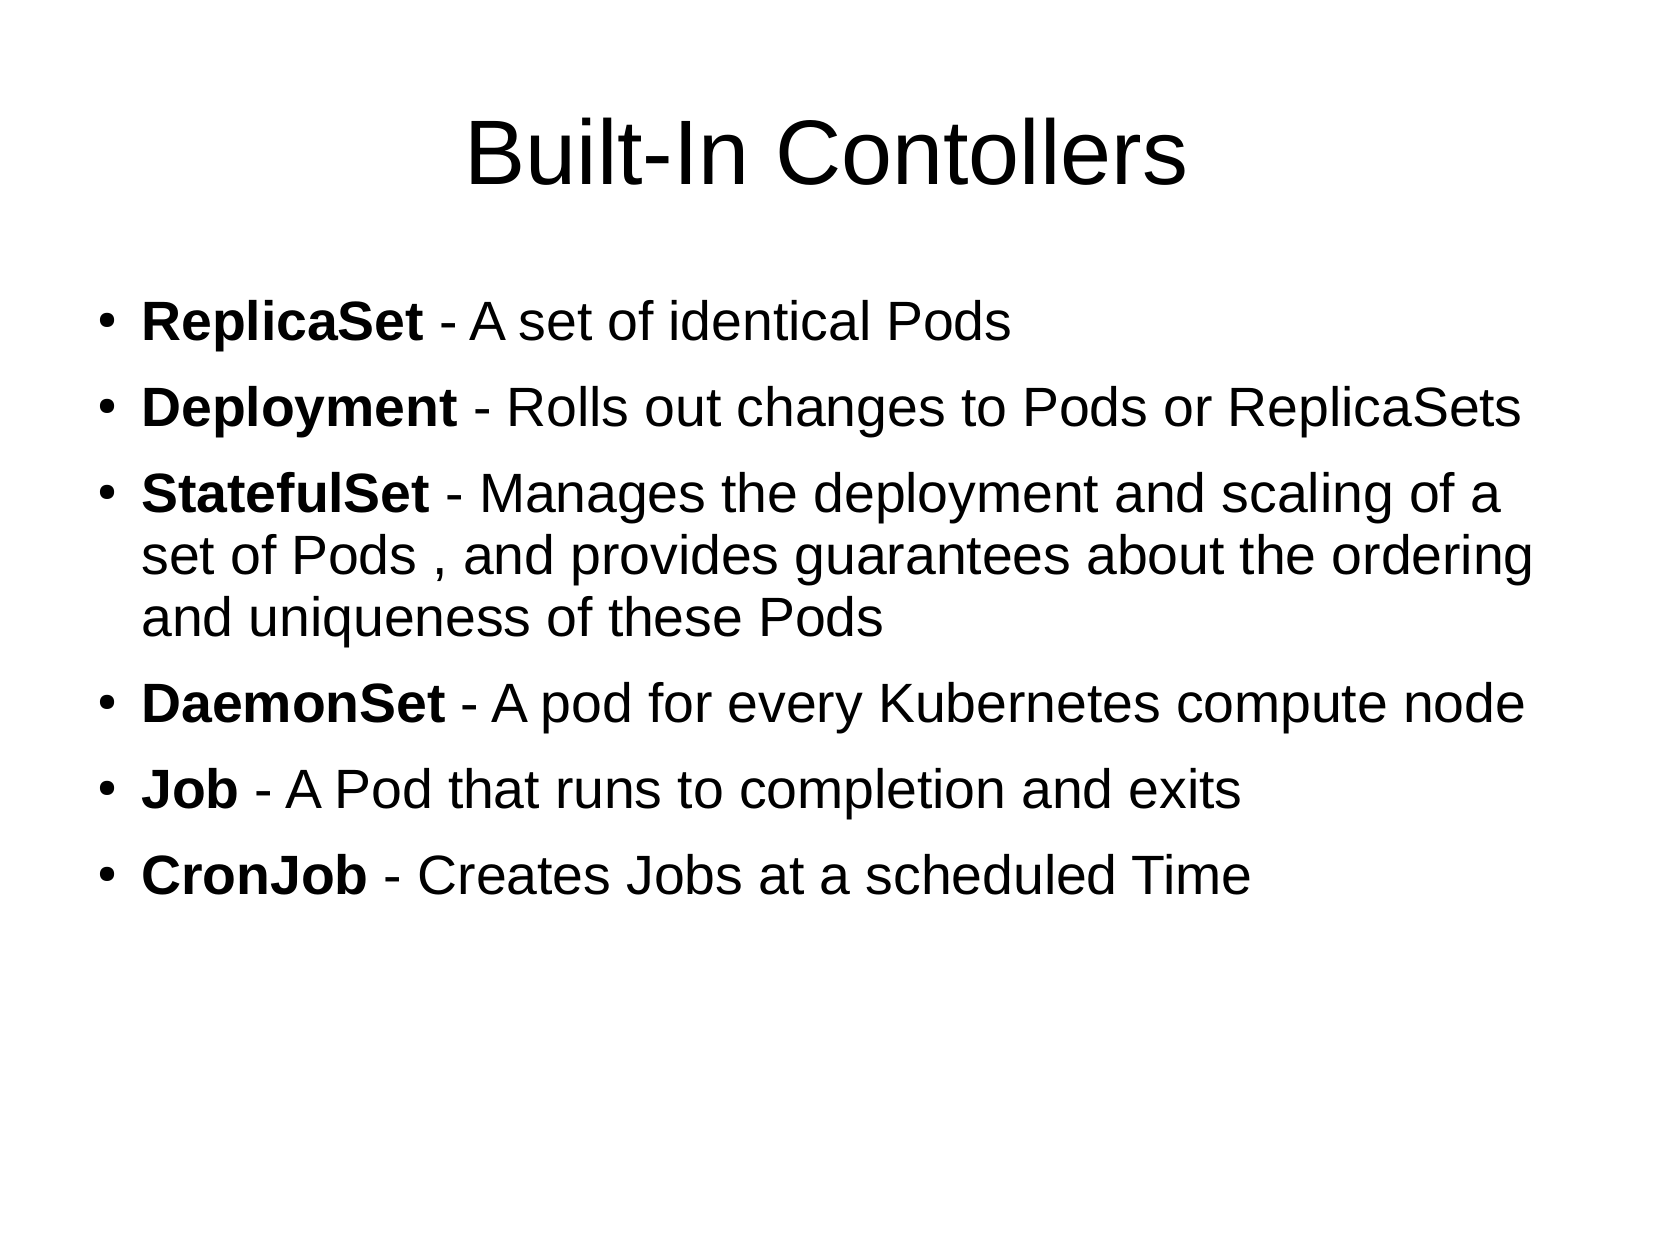

# Built-In Contollers
ReplicaSet - A set of identical Pods
Deployment - Rolls out changes to Pods or ReplicaSets
StatefulSet - Manages the deployment and scaling of a set of Pods , and provides guarantees about the ordering and uniqueness of these Pods
DaemonSet - A pod for every Kubernetes compute node
Job - A Pod that runs to completion and exits
CronJob - Creates Jobs at a scheduled Time